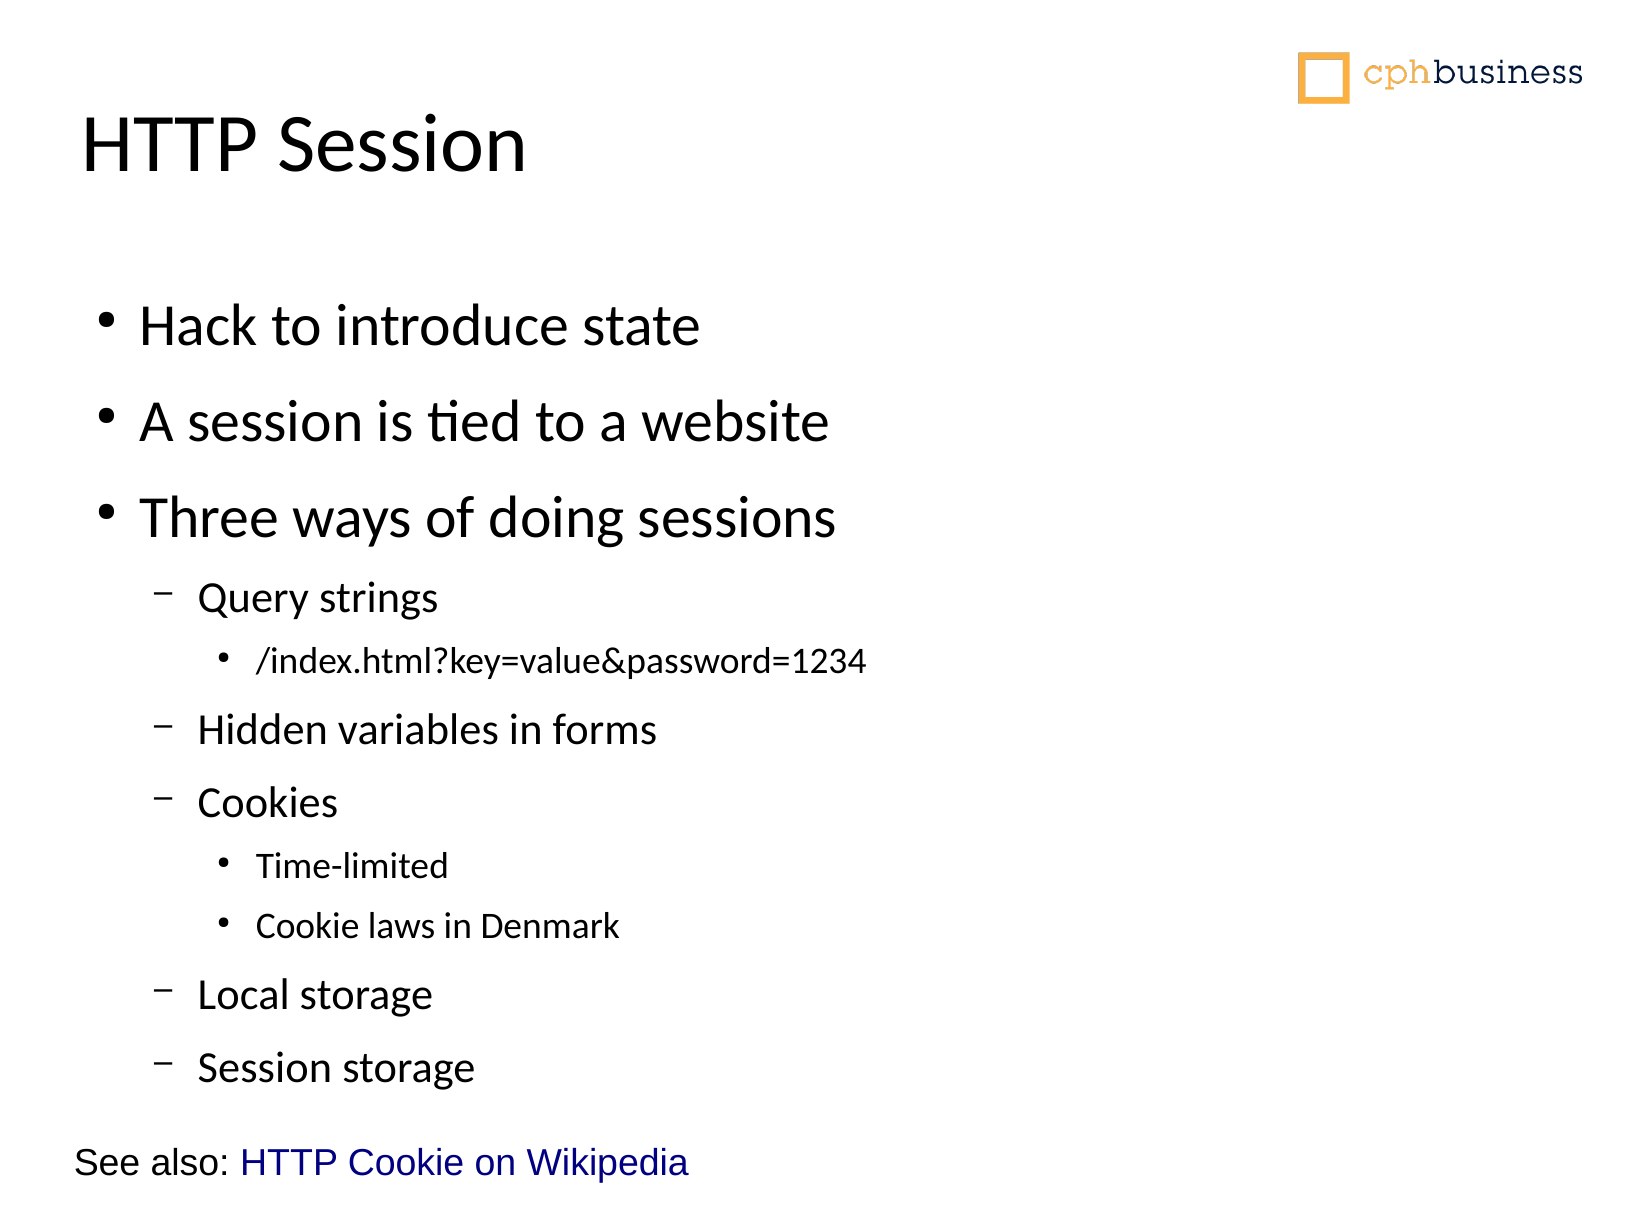

HTTP Session
# Hack to introduce state
A session is tied to a website
Three ways of doing sessions
Query strings
/index.html?key=value&password=1234
Hidden variables in forms
Cookies
Time-limited
Cookie laws in Denmark
Local storage
Session storage
See also: HTTP Cookie on Wikipedia